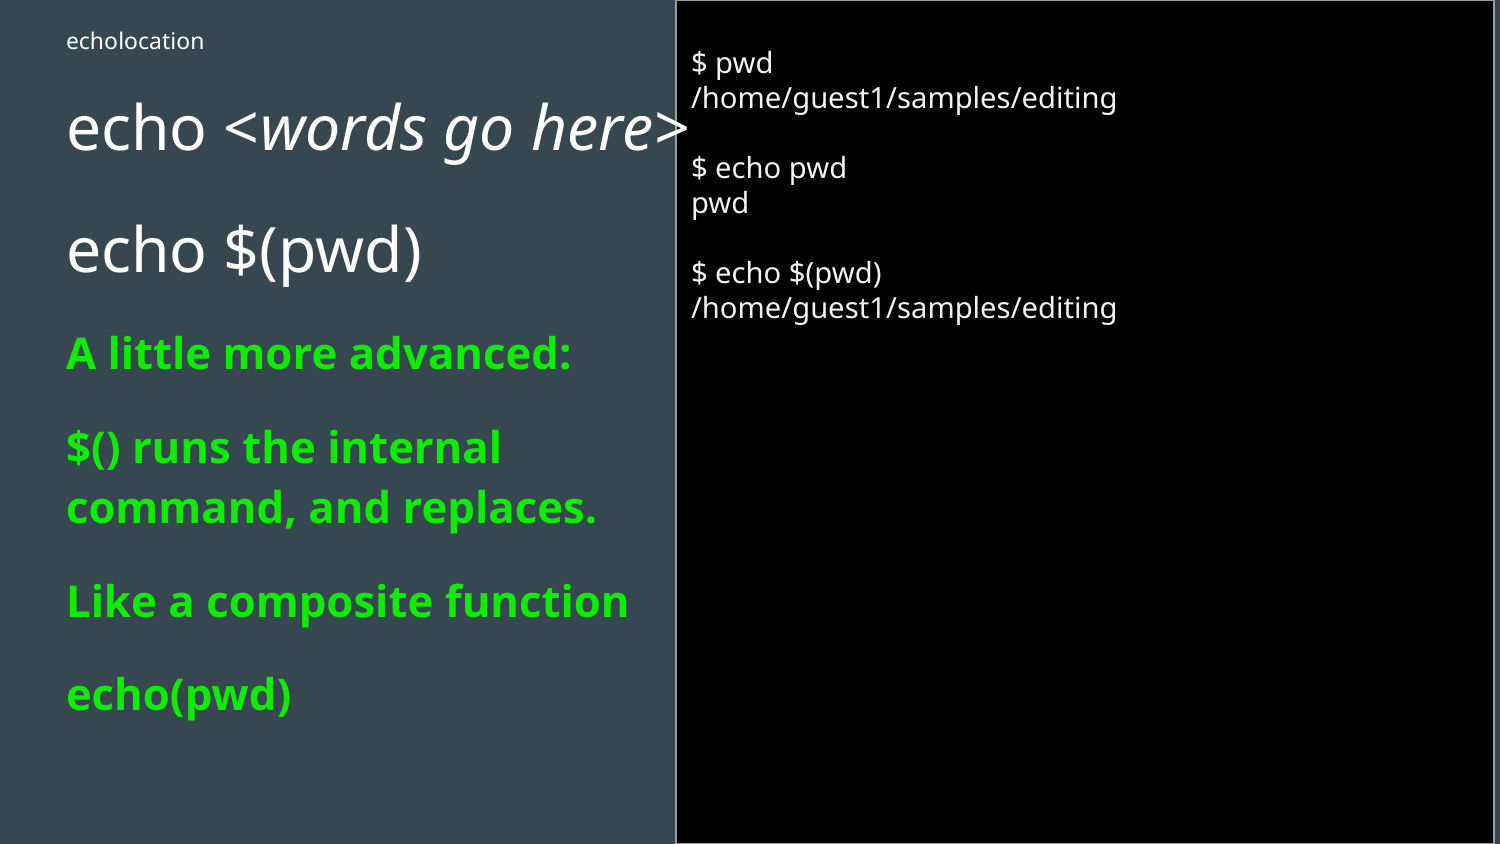

$ pwd
/home/guest1/samples/editing
$ echo pwd
pwd
$ echo $(pwd)
/home/guest1/samples/editing
echolocation
# echo <words go here>
echo $(pwd)
A little more advanced:
$() runs the internal command, and replaces.
Like a composite function
echo(pwd)